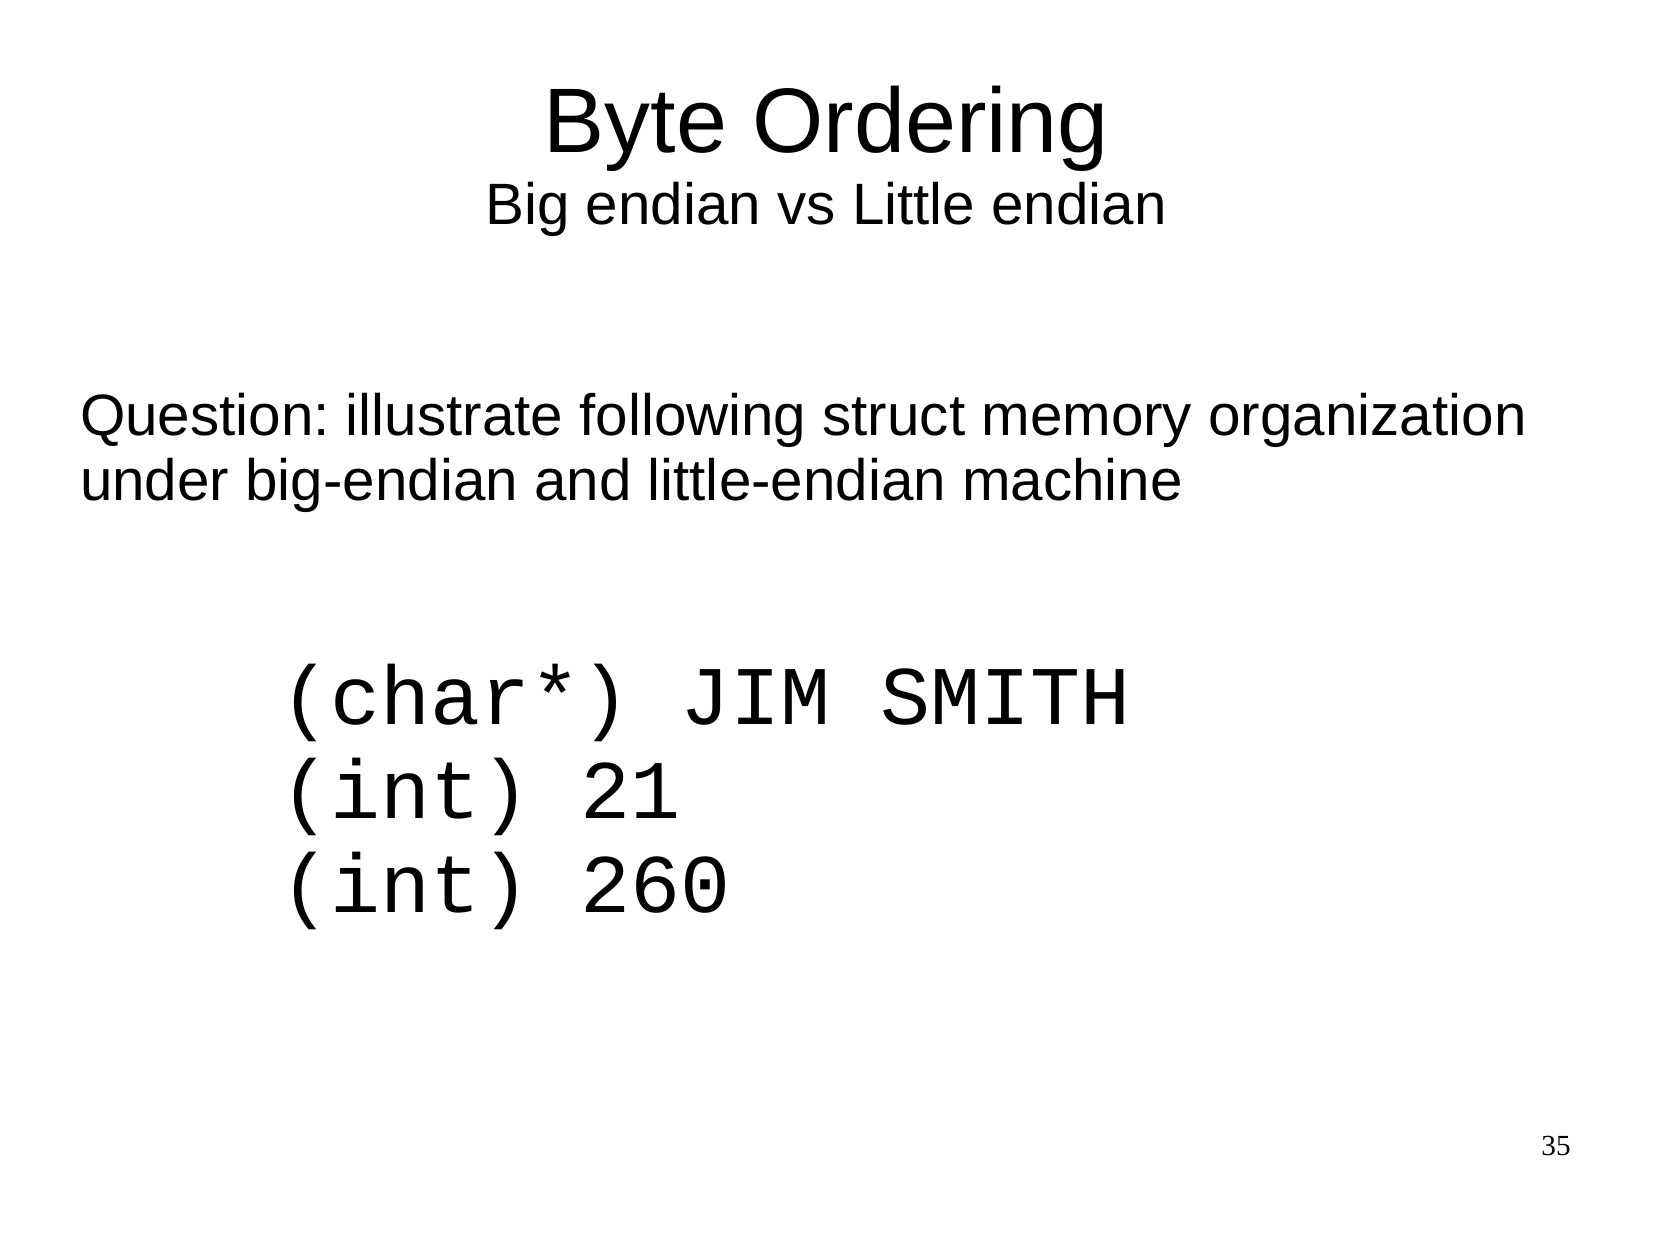

# Byte Ordering Big endian vs Little endian
Question: illustrate following struct memory organization under big-endian and little-endian machine
(char*) JIM SMITH
(int) 21
(int) 260
35